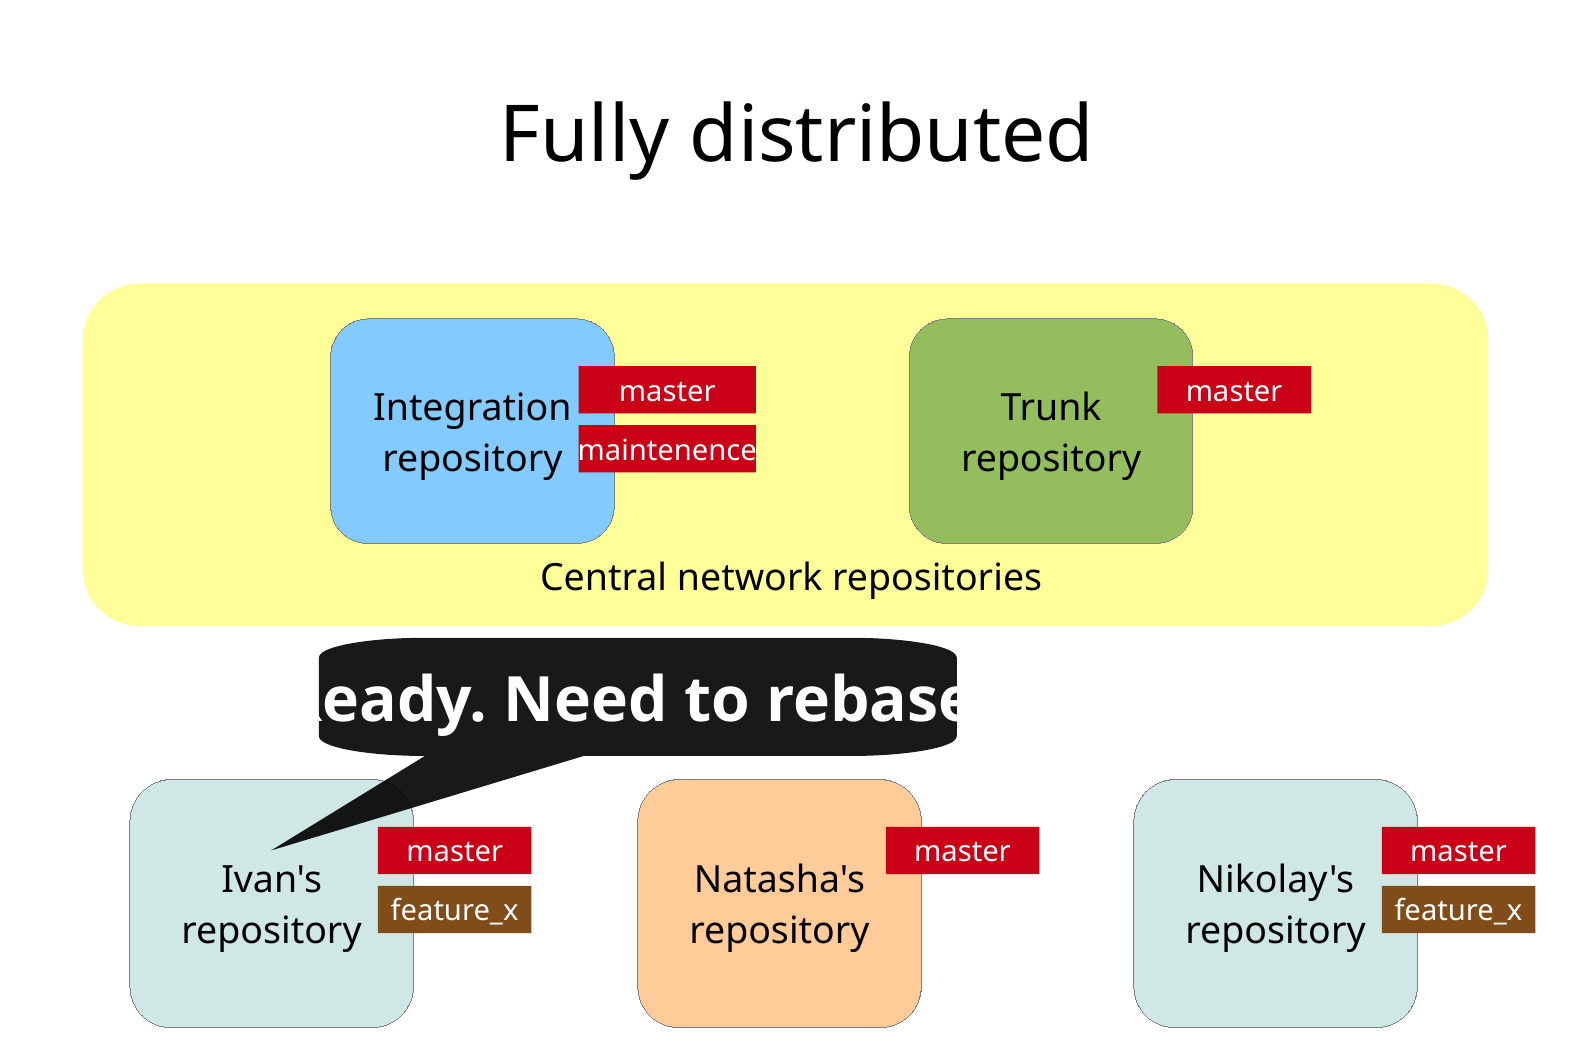

# Fully distributed
Integration
repository
Trunk
repository
master
master
maintenence
Central network repositories
Ready. Need to rebase.
Ivan's
repository
Natasha's
repository
Nikolay's
repository
master
master
master
feature_x
feature_x